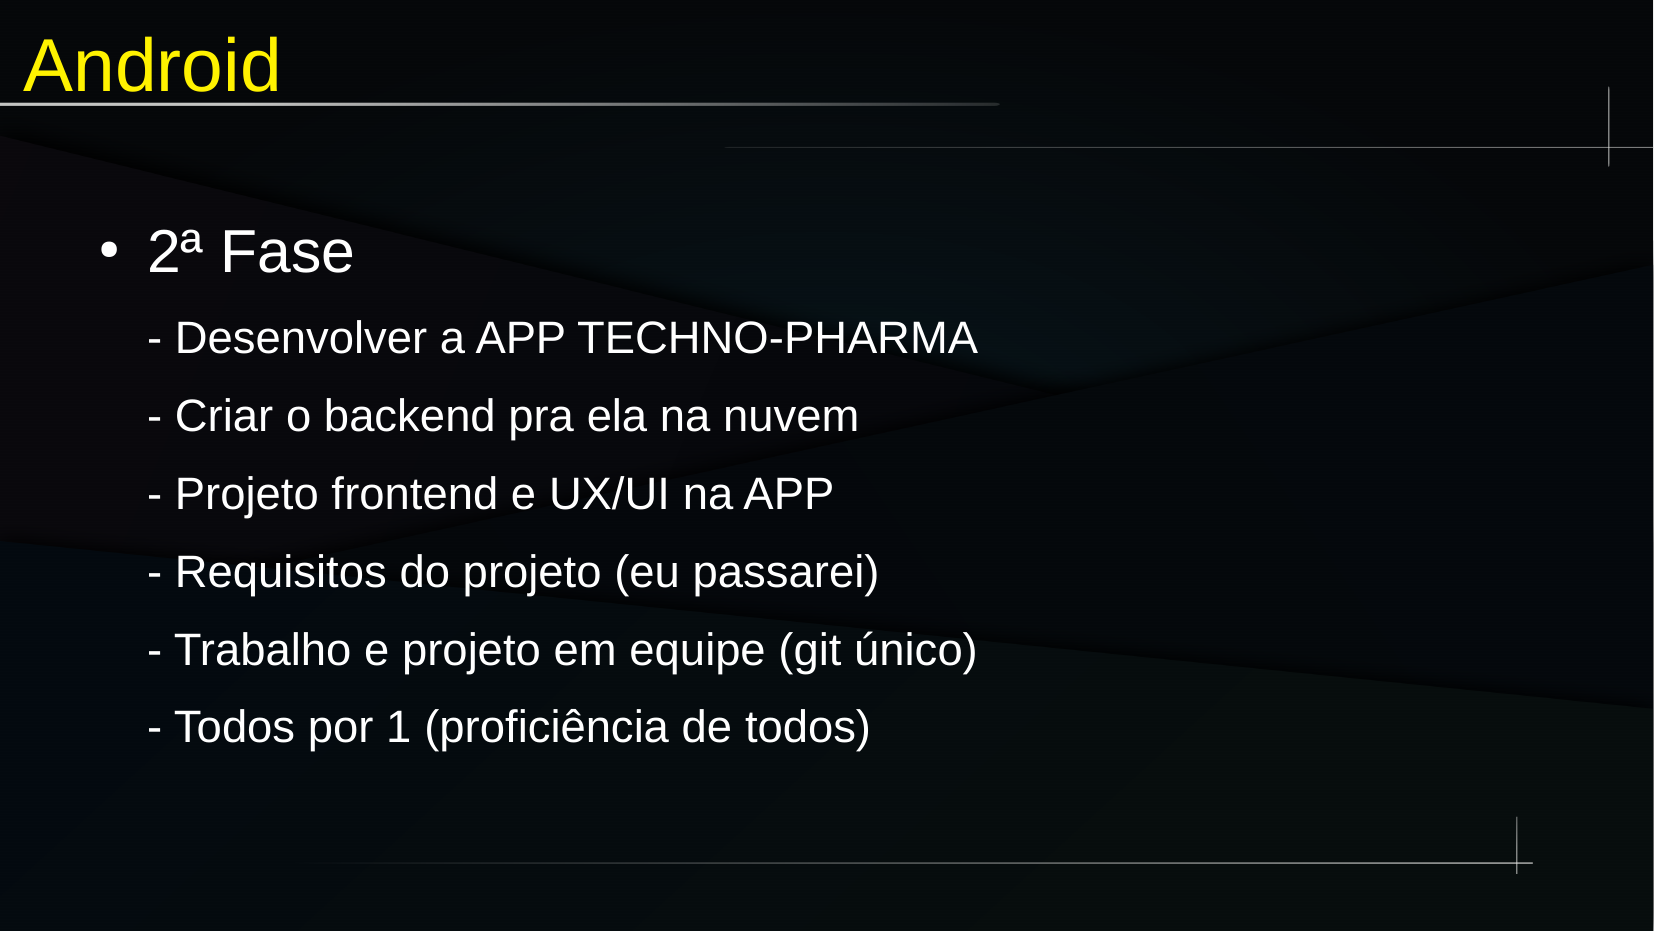

# Android
2ª Fase
- Desenvolver a APP TECHNO-PHARMA
- Criar o backend pra ela na nuvem
- Projeto frontend e UX/UI na APP
- Requisitos do projeto (eu passarei)
- Trabalho e projeto em equipe (git único)
- Todos por 1 (proficiência de todos)